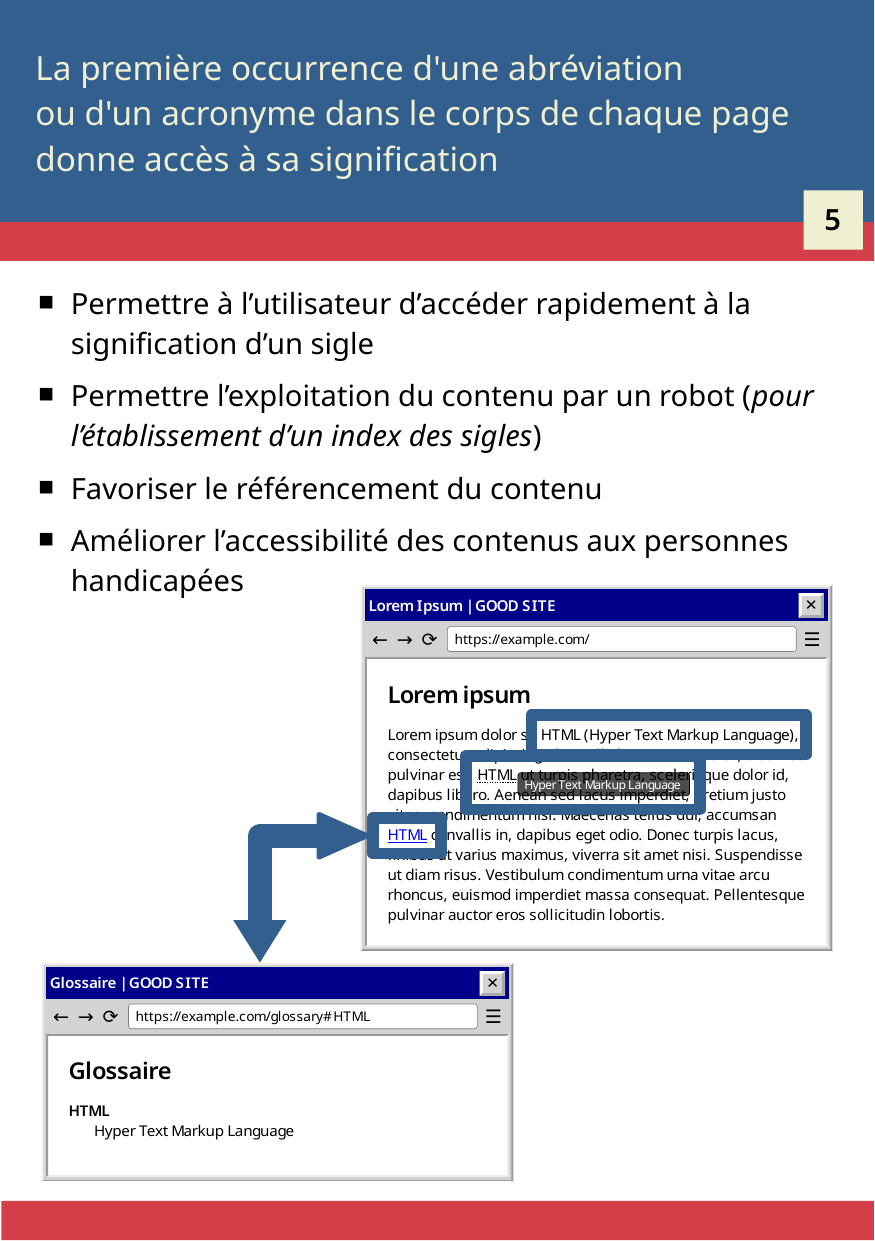

# La première occurrence d'une abréviation ou d'un acronyme dans le corps de chaque page donne accès à sa signification
5
Permettre à l’utilisateur d’accéder rapidement à la signification d’un sigle
Permettre l’exploitation du contenu par un robot (pour l’établissement d’un index des sigles)
Favoriser le référencement du contenu
Améliorer l’accessibilité des contenus aux personnes handicapées